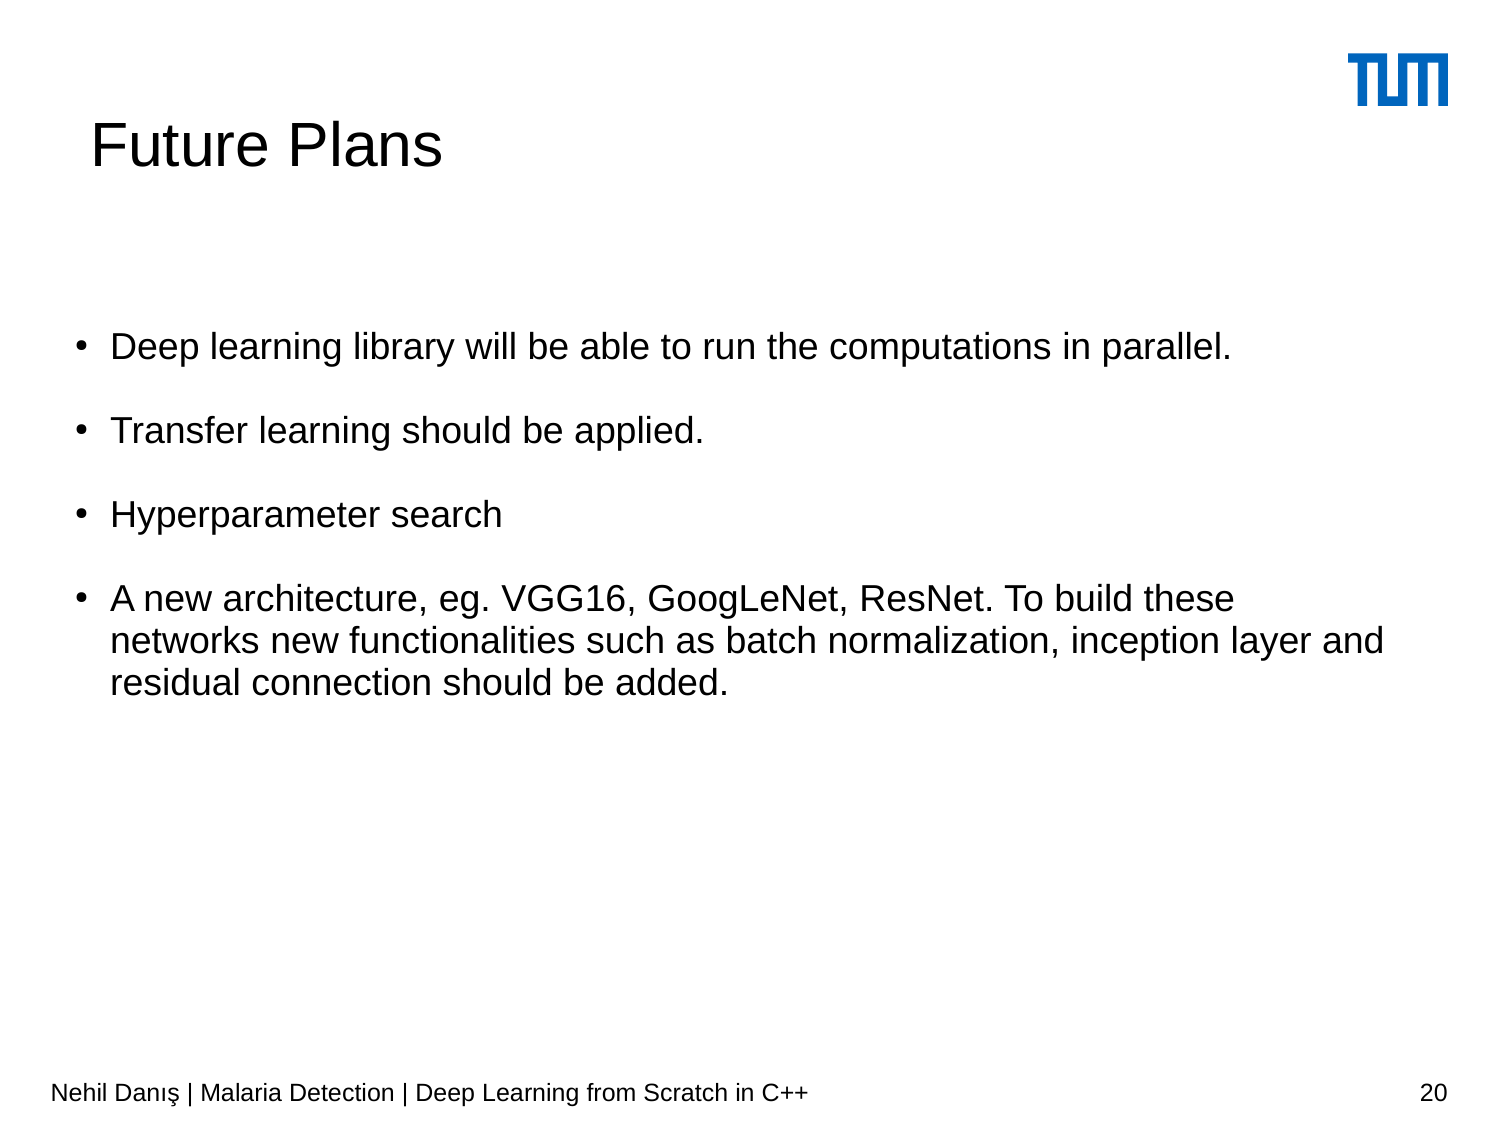

# Future Plans
Deep learning library will be able to run the computations in parallel.
Transfer learning should be applied.
Hyperparameter search
A new architecture, eg. VGG16, GoogLeNet, ResNet. To build these networks new functionalities such as batch normalization, inception layer and residual connection should be added.
Nehil Danış | Malaria Detection | Deep Learning from Scratch in C++